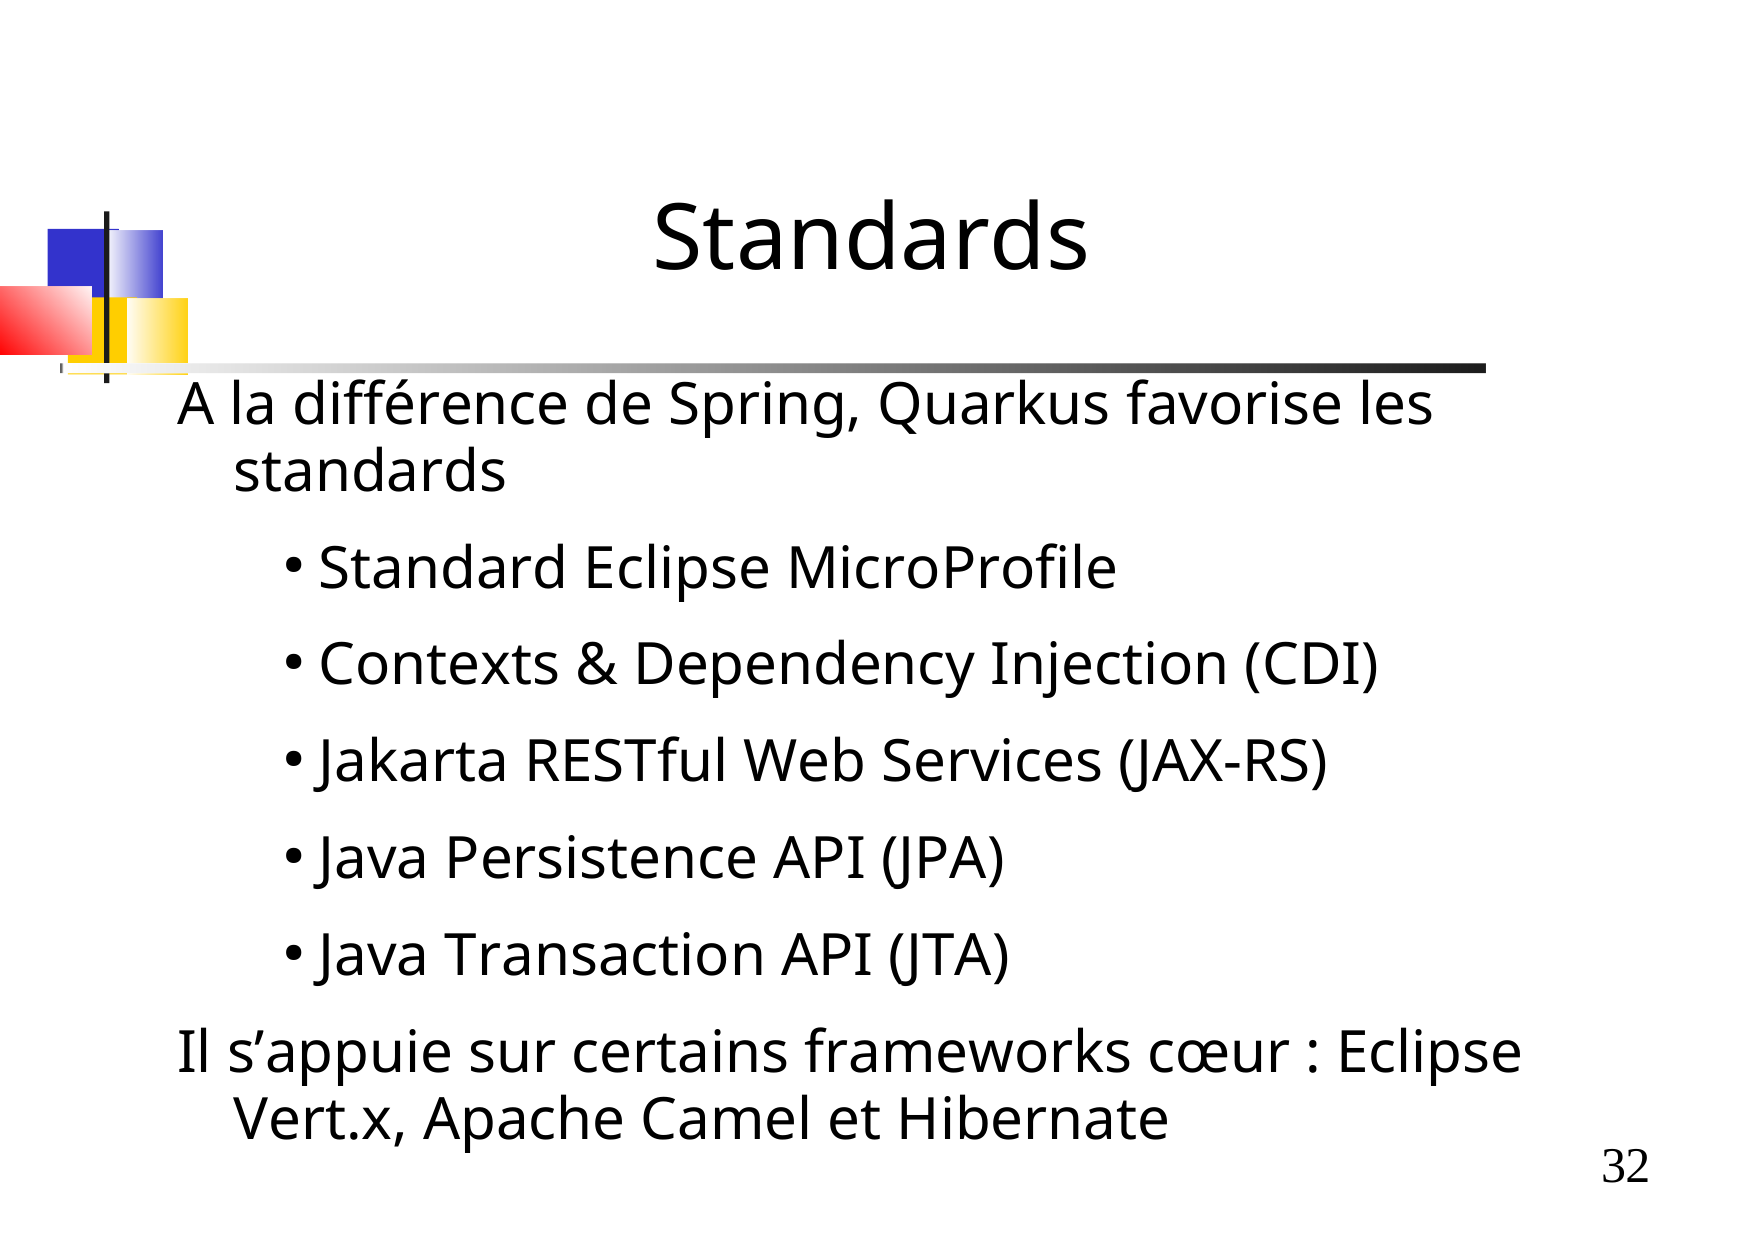

# Standards
A la différence de Spring, Quarkus favorise les standards
Standard Eclipse MicroProfile
Contexts & Dependency Injection (CDI)
Jakarta RESTful Web Services (JAX-RS)
Java Persistence API (JPA)
Java Transaction API (JTA)
Il s’appuie sur certains frameworks cœur : Eclipse Vert.x, Apache Camel et Hibernate
32